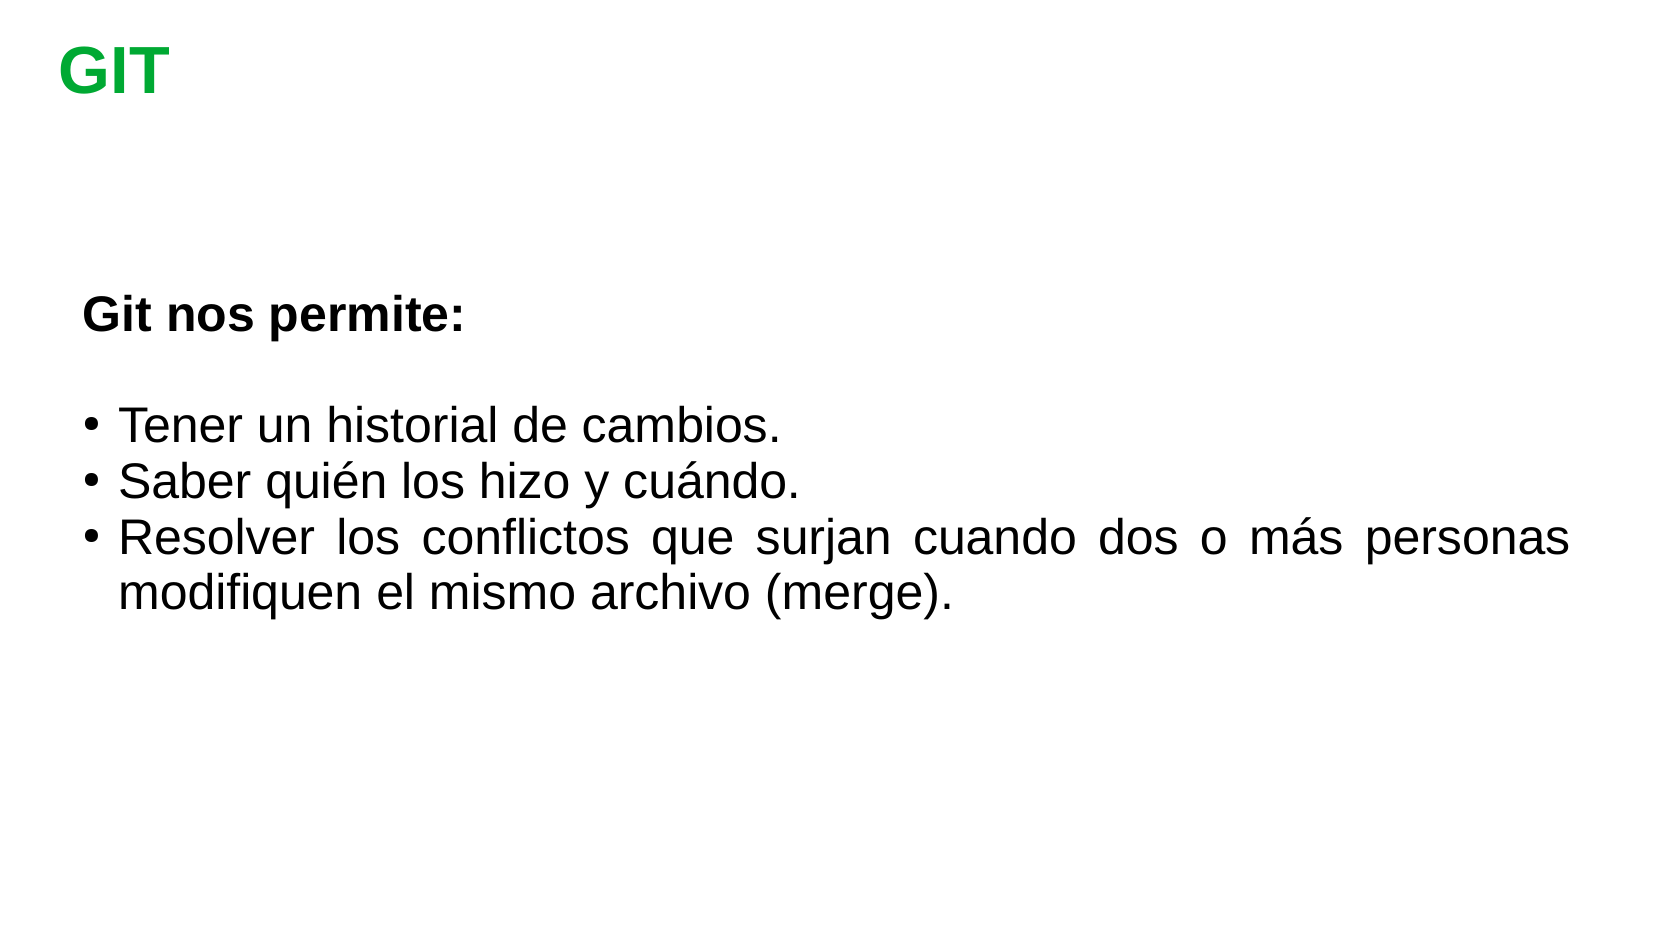

GIT
# Git nos permite:
Tener un historial de cambios.
Saber quién los hizo y cuándo.
Resolver los conflictos que surjan cuando dos o más personas modifiquen el mismo archivo (merge).